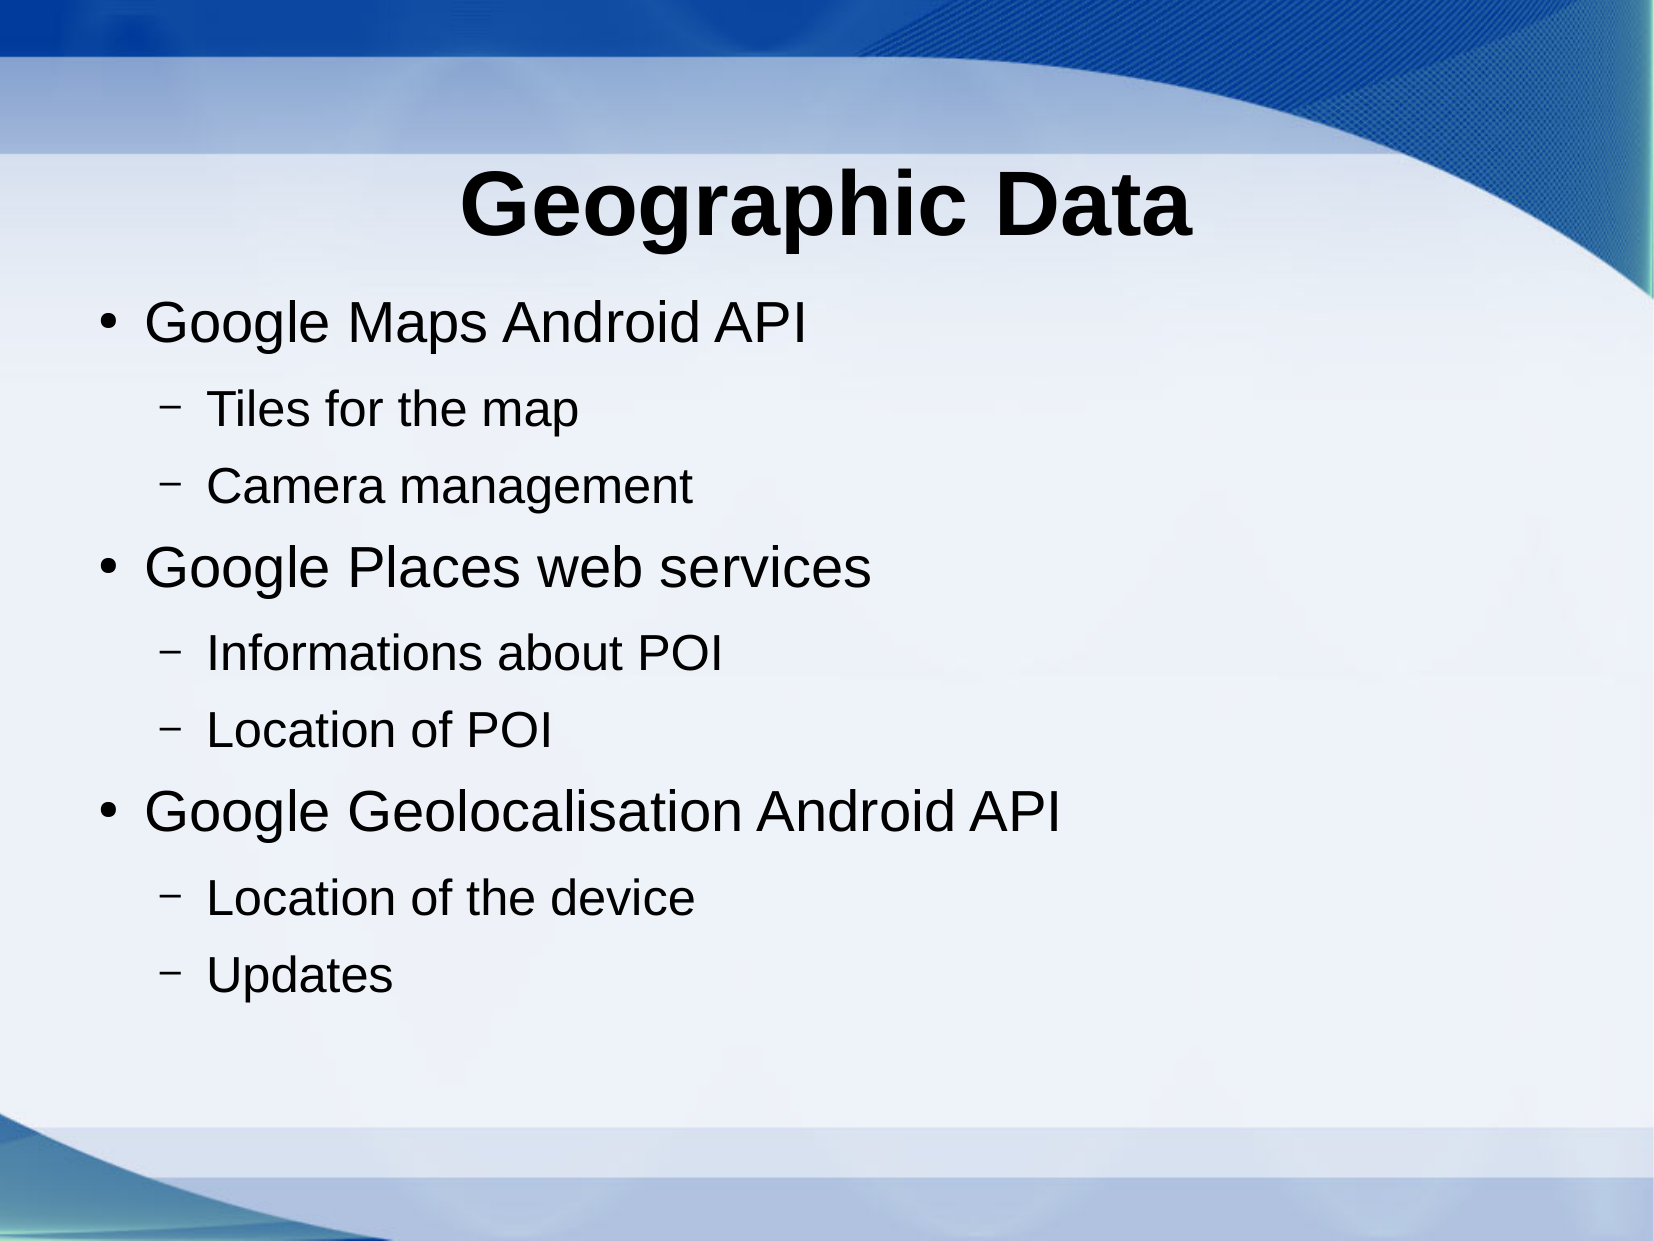

# Geographic Data
Google Maps Android API
Tiles for the map
Camera management
Google Places web services
Informations about POI
Location of POI
Google Geolocalisation Android API
Location of the device
Updates